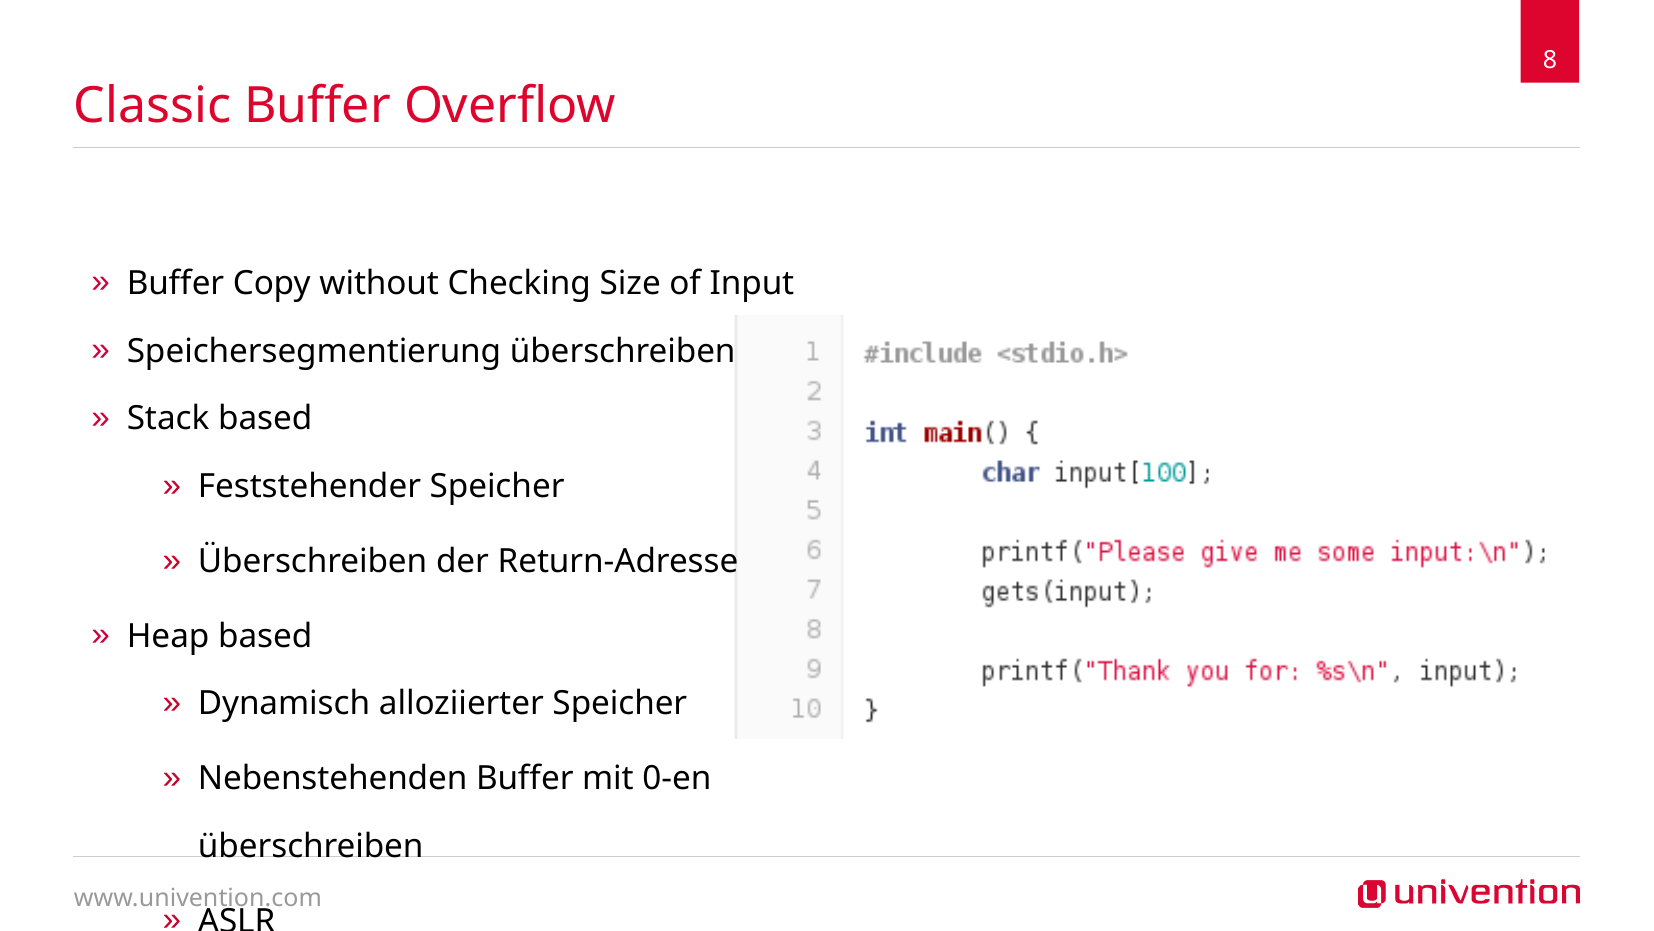

# Classic Buffer Overflow
Buffer Copy without Checking Size of Input
Speichersegmentierung überschreiben
Stack based
Feststehender Speicher
Überschreiben der Return-Adresse
Heap based
Dynamisch alloziierter Speicher
Nebenstehenden Buffer mit 0-en überschreiben
ASLR